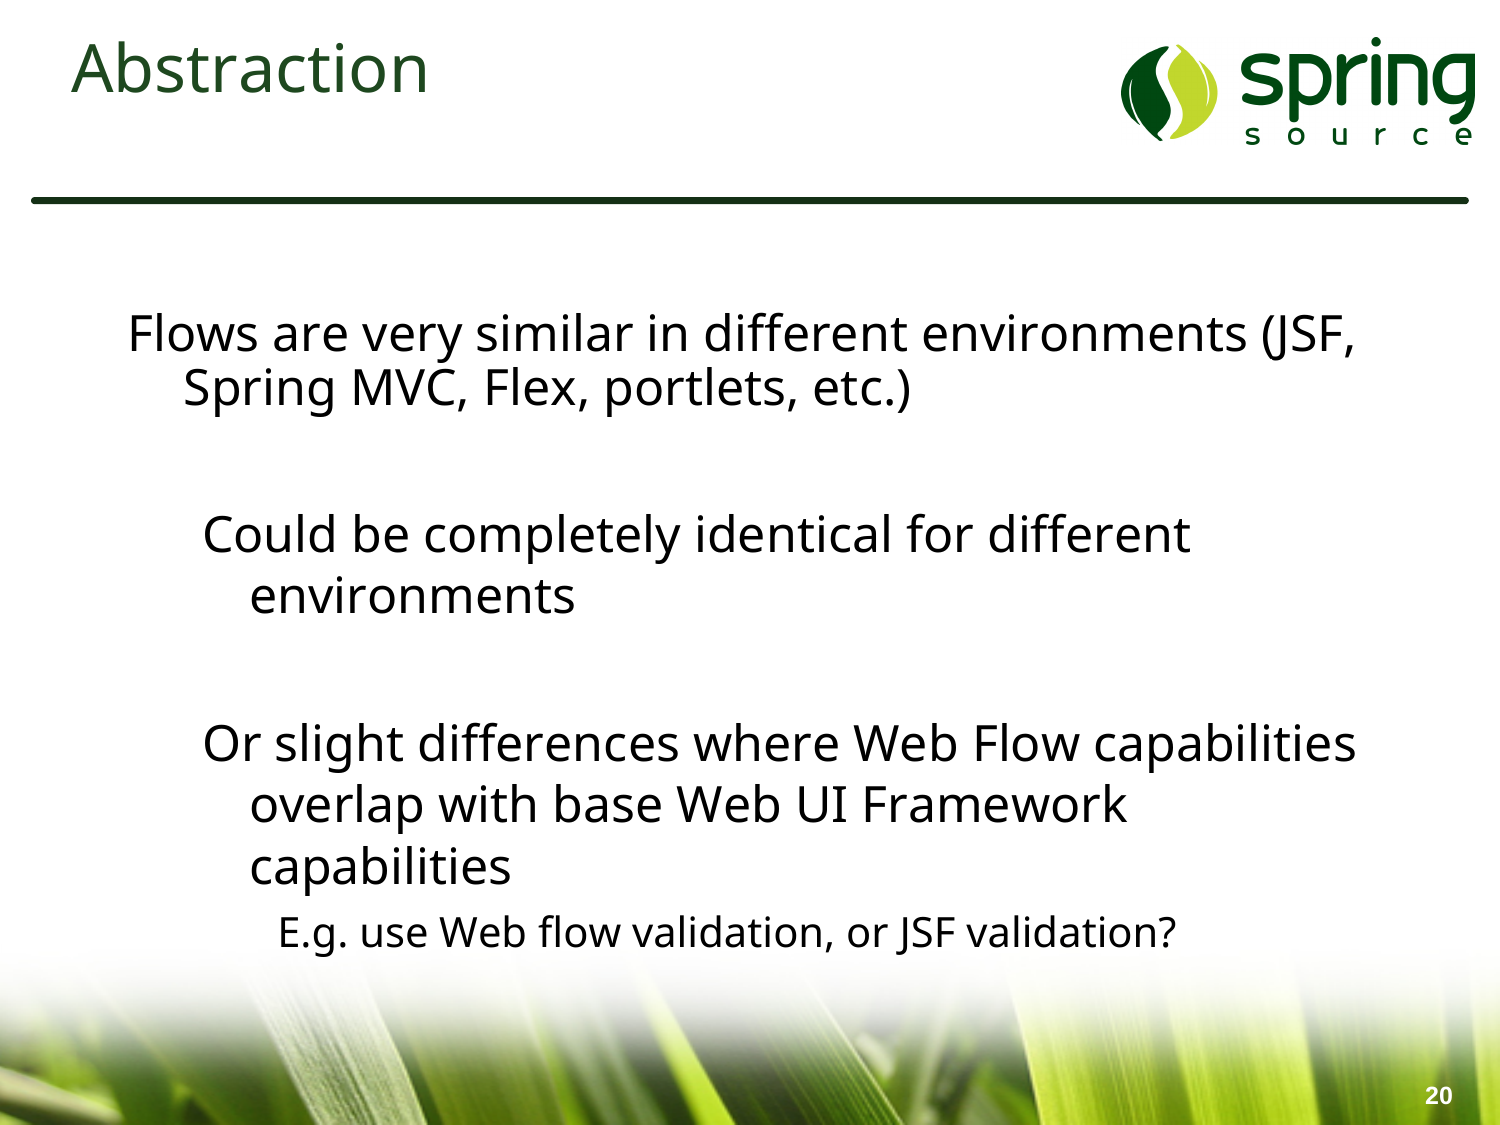

# Abstraction
Flows are very similar in different environments (JSF, Spring MVC, Flex, portlets, etc.)‏
Could be completely identical for different environments
Or slight differences where Web Flow capabilities overlap with base Web UI Framework capabilities
E.g. use Web flow validation, or JSF validation?